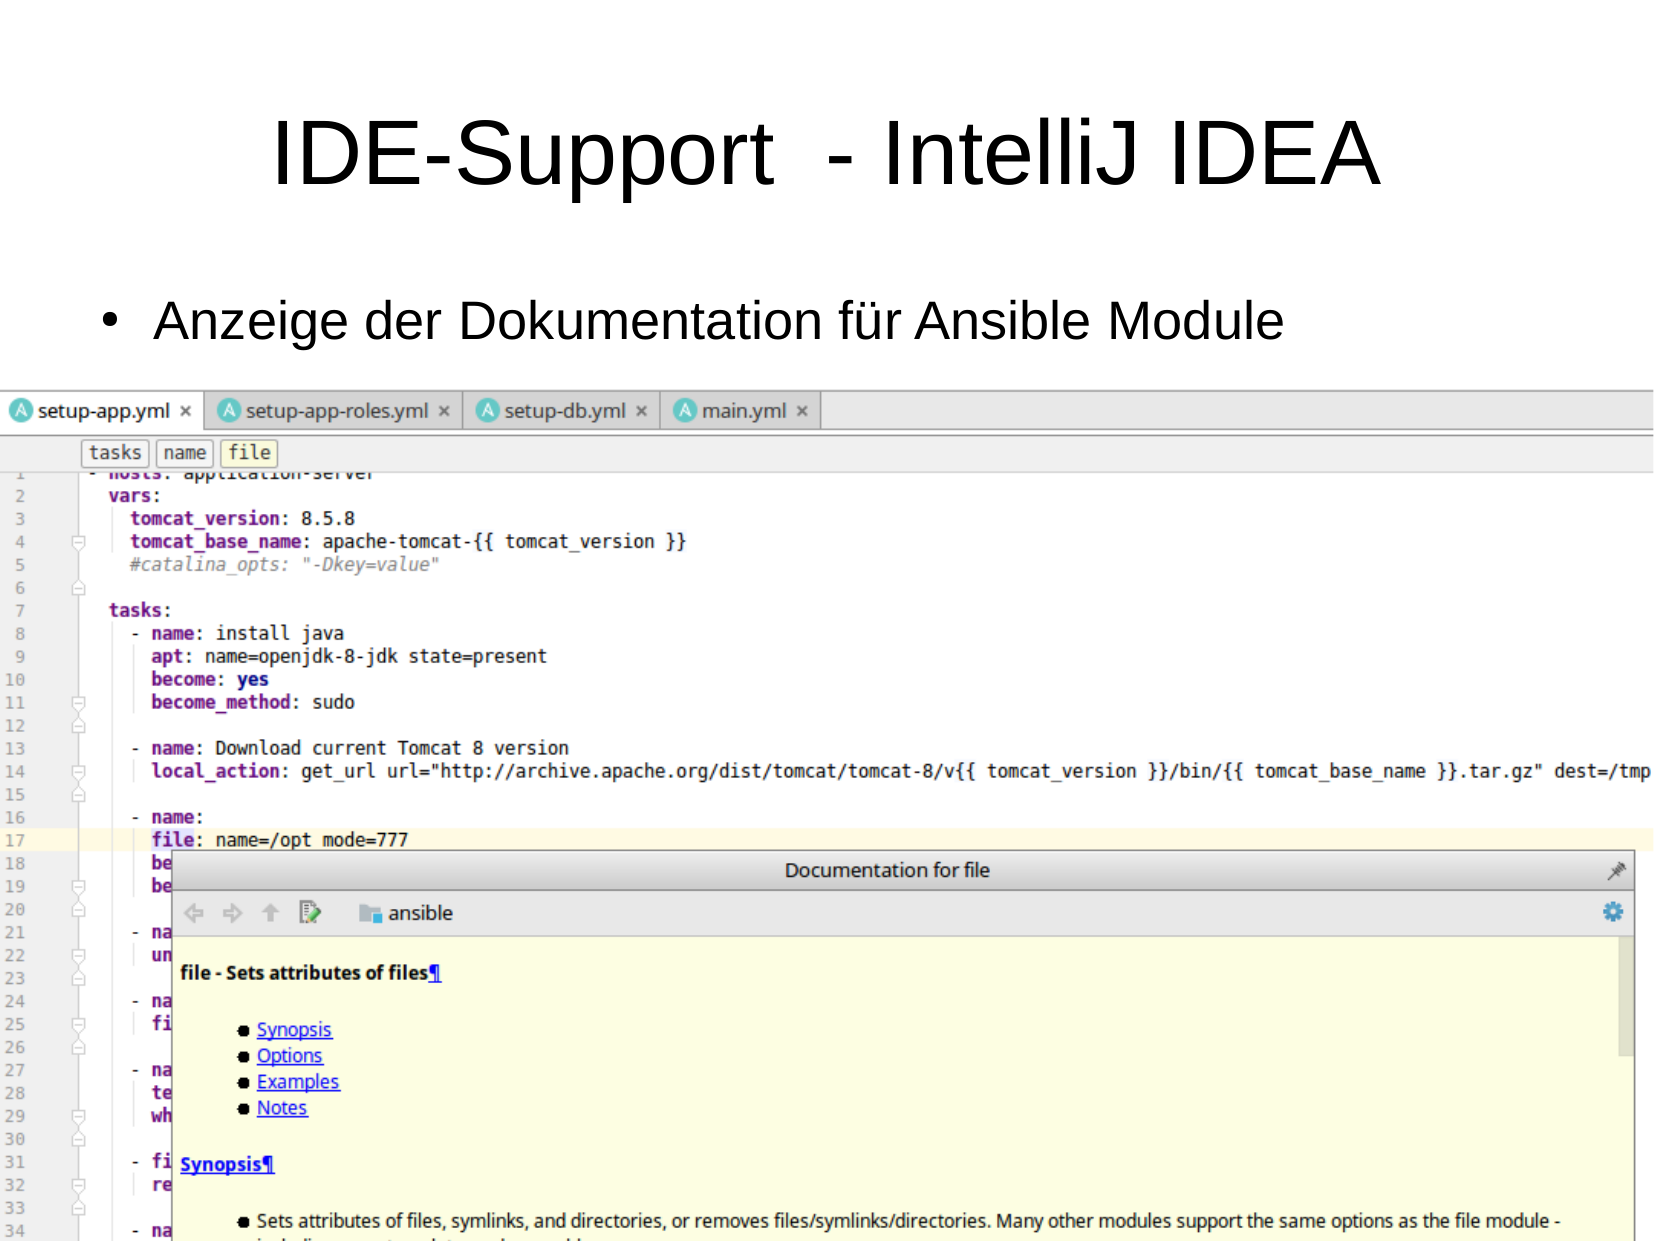

# IDE-Support - IntelliJ IDEA
Anzeige der Dokumentation für Ansible Module